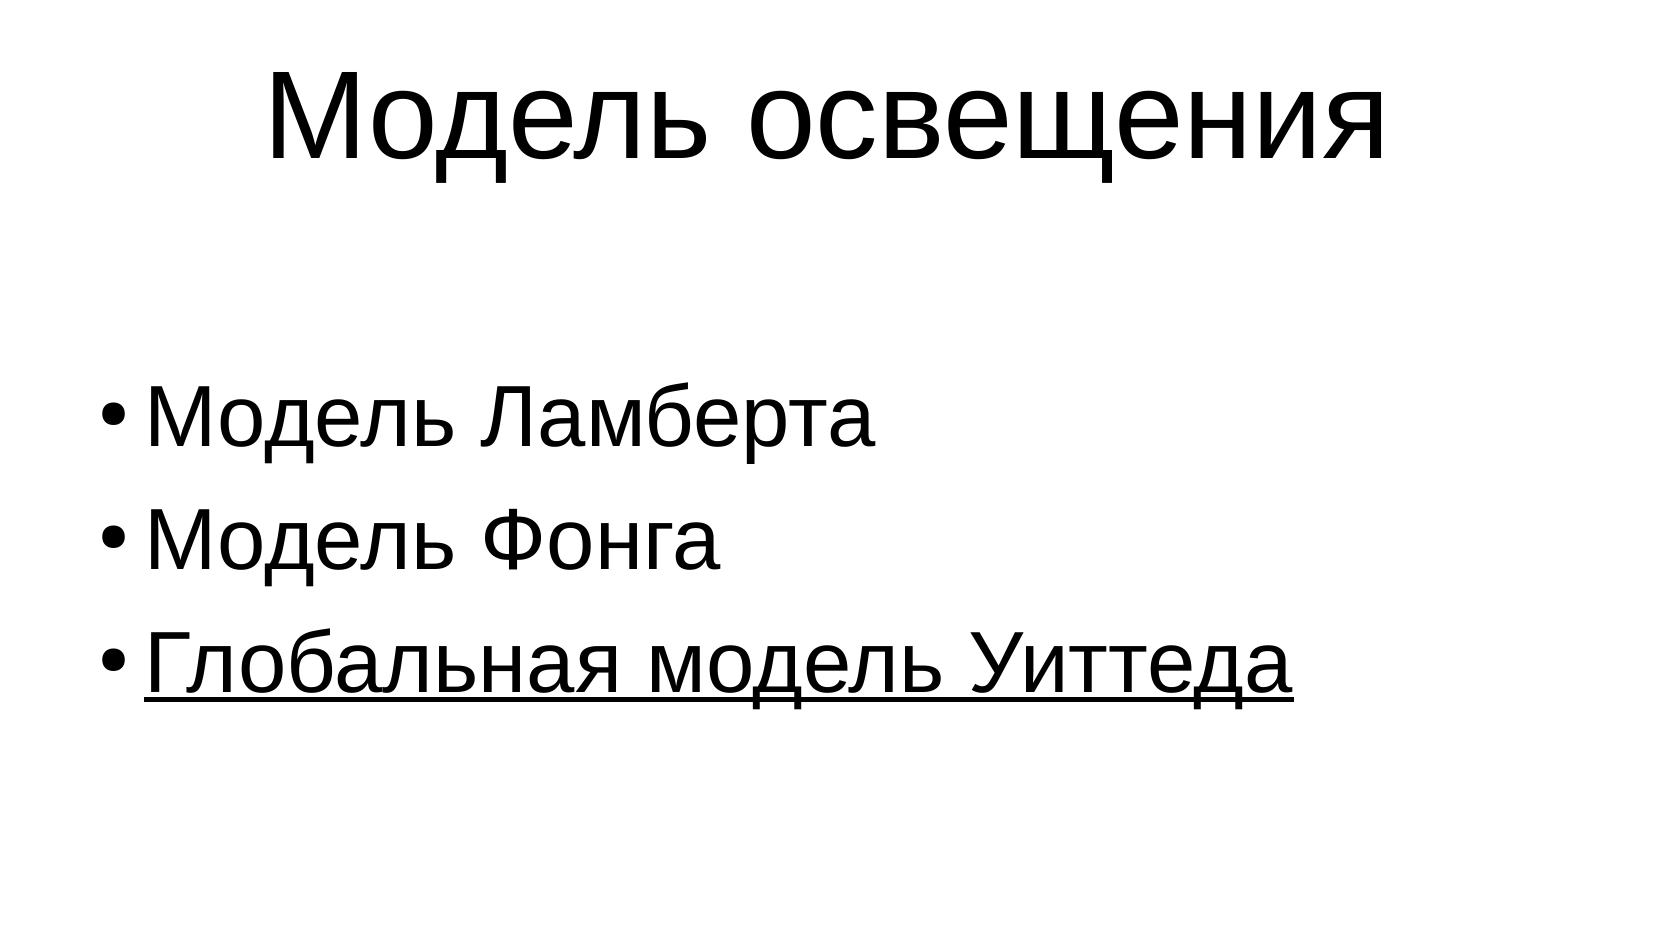

# Модель освещения
Модель Ламберта
Модель Фонга
Глобальная модель Уиттеда